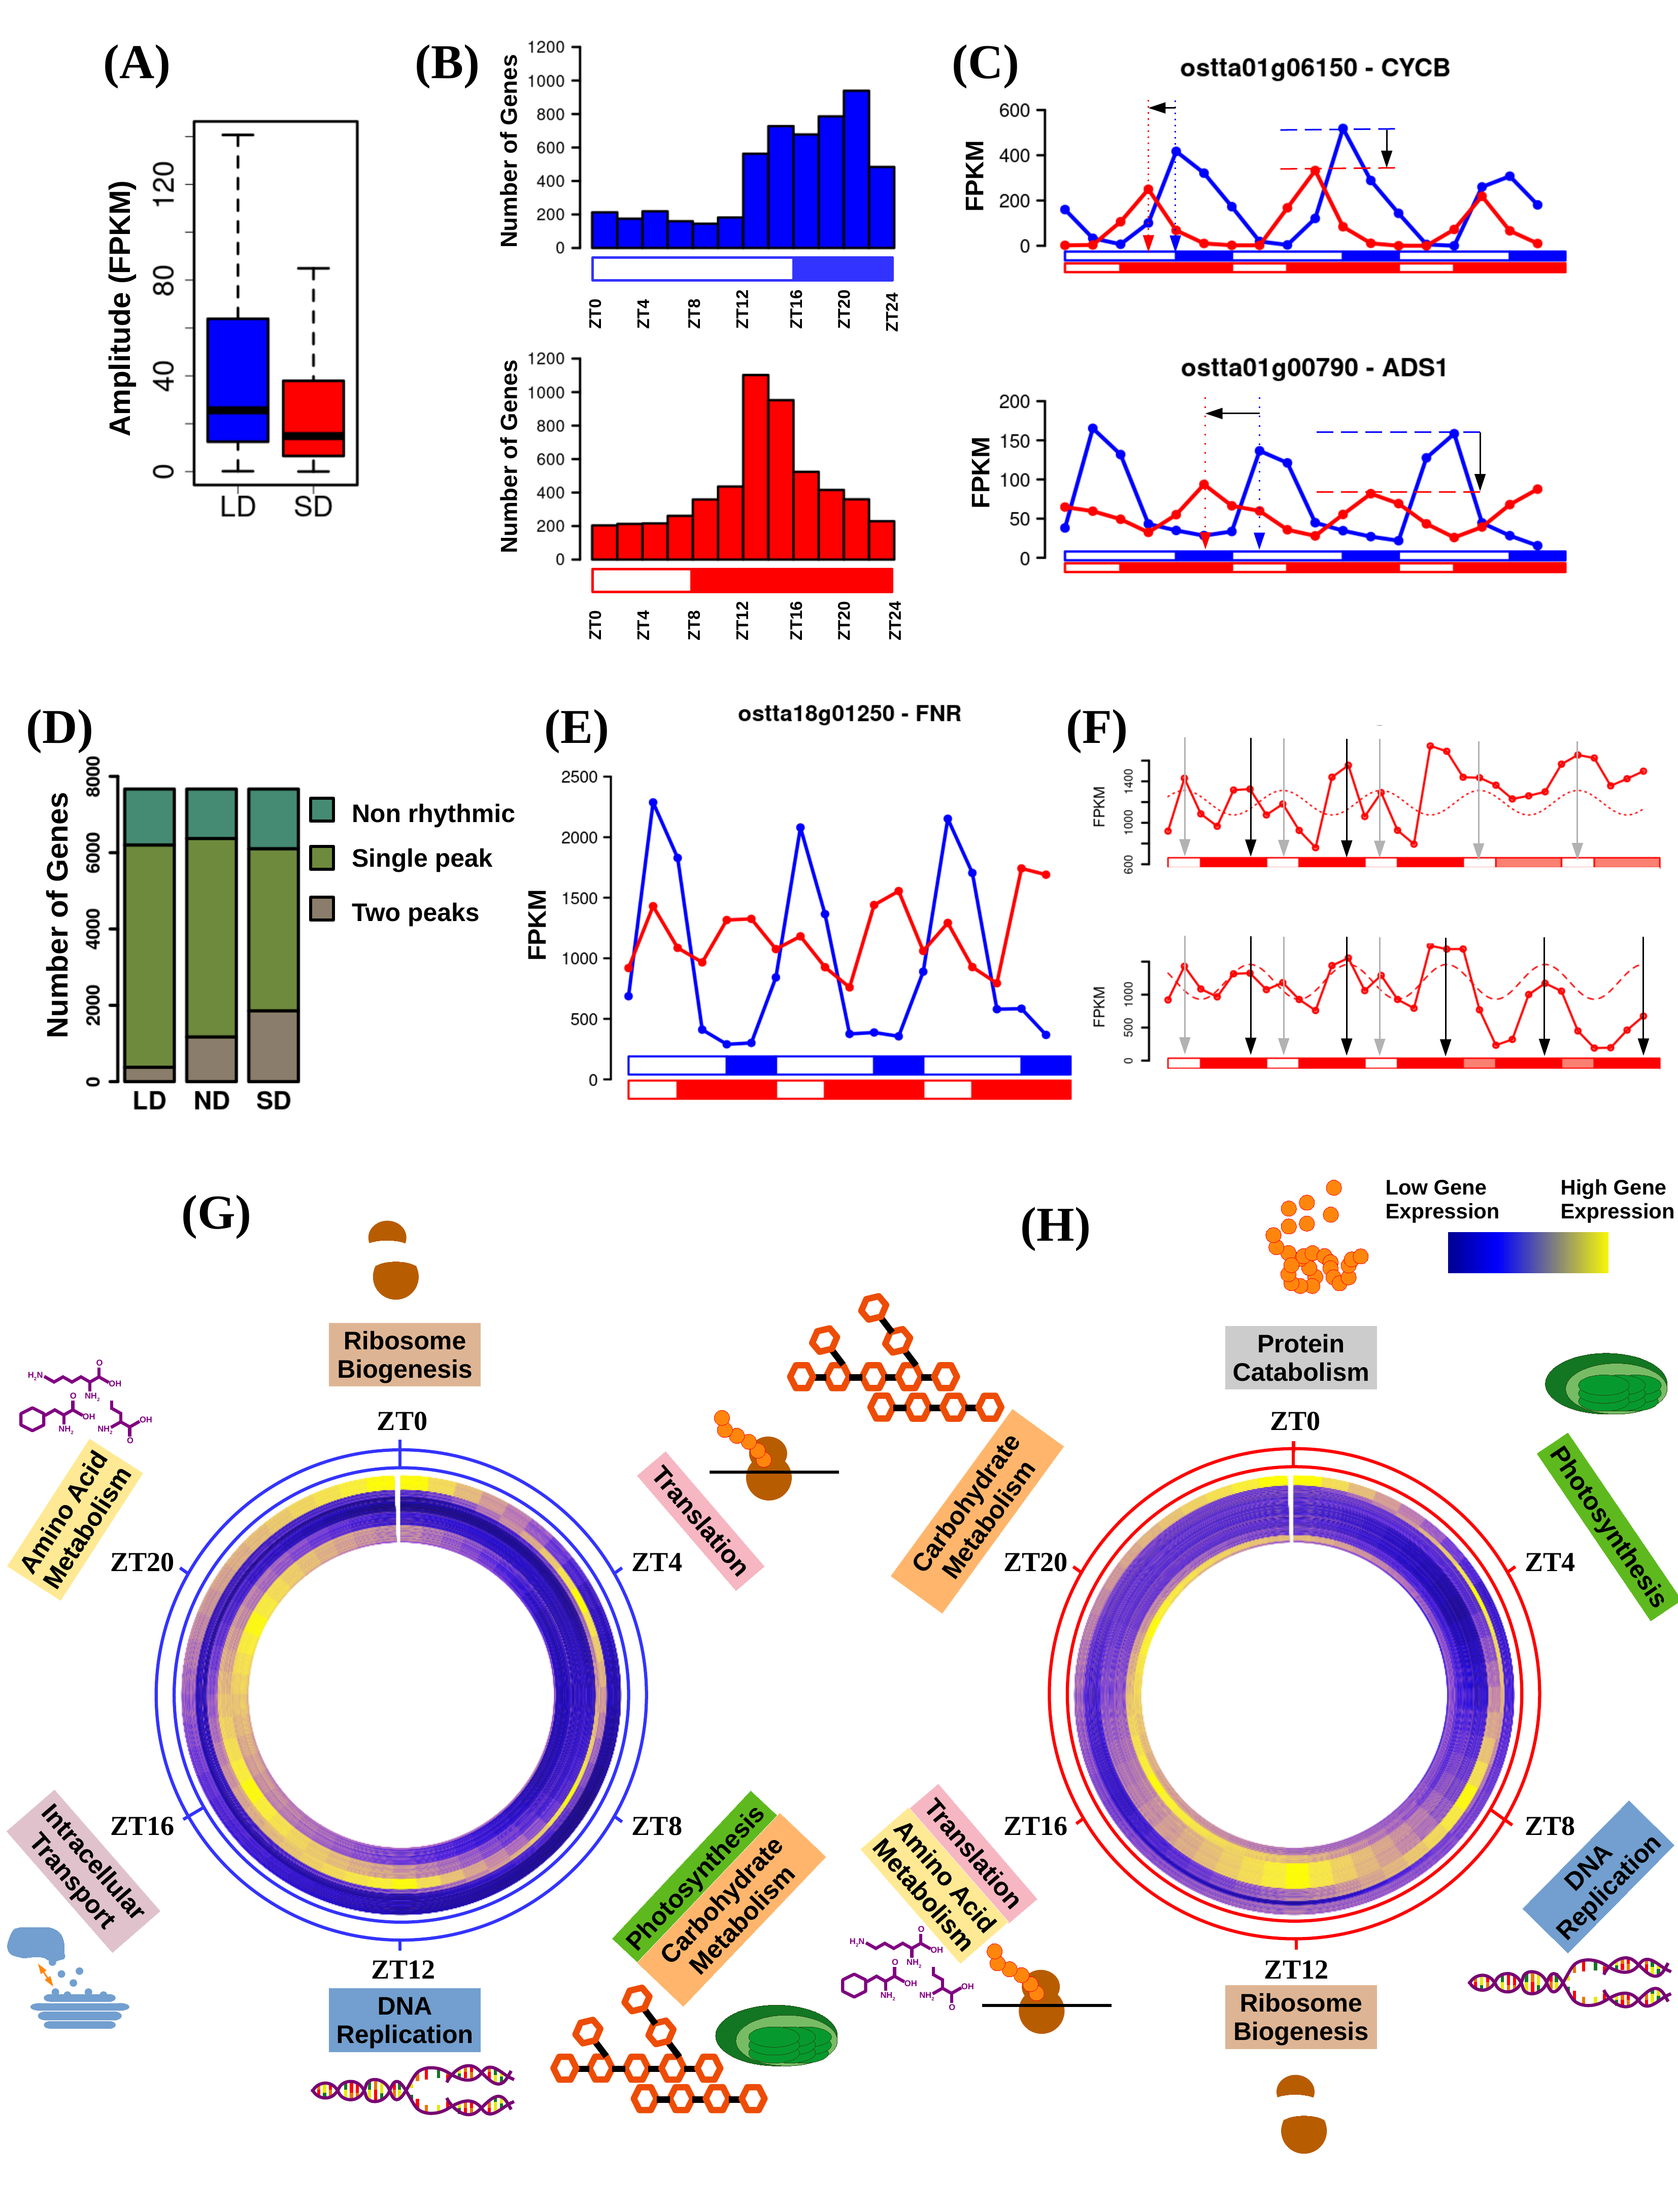

Number of Genes
FPKM
 (A)
 (B)
 (C)
ZT0
ZT8
ZT16
ZT4
ZT12
ZT20
ZT24
Amplitude (FPKM)
FPKM
Number of Genes
ZT0
ZT8
ZT16
ZT4
ZT12
ZT20
ZT24
Number of Genes
 (D)
 (E)
 (F)
FPKM
Non rhythmic
Single peak
Two peaks
Low Gene
Expression
High Gene
Expression
 (G)
 (H)
Ribosome
Biogenesis
Protein
Catabolism
 O
H2N
 OH
 O
NH2
ZT0
ZT0
 OH
 OH
NH2
NH2
 O
Carbohydrate
Metabolism
Amino Acid
Metabolism
Translation
Photosynthesis
ZT20
ZT4
ZT20
ZT4
ZT8
ZT16
ZT8
ZT16
Translation
Intracellular
Transport
DNA
Replication
Amino Acid
Metabolism
Photosynthesis
Carbohydrate
Metabolism
 O
H2N
 OH
ZT12
ZT12
 O
NH2
 OH
 OH
Ribosome
Biogenesis
NH2
NH2
DNA
Replication
 O